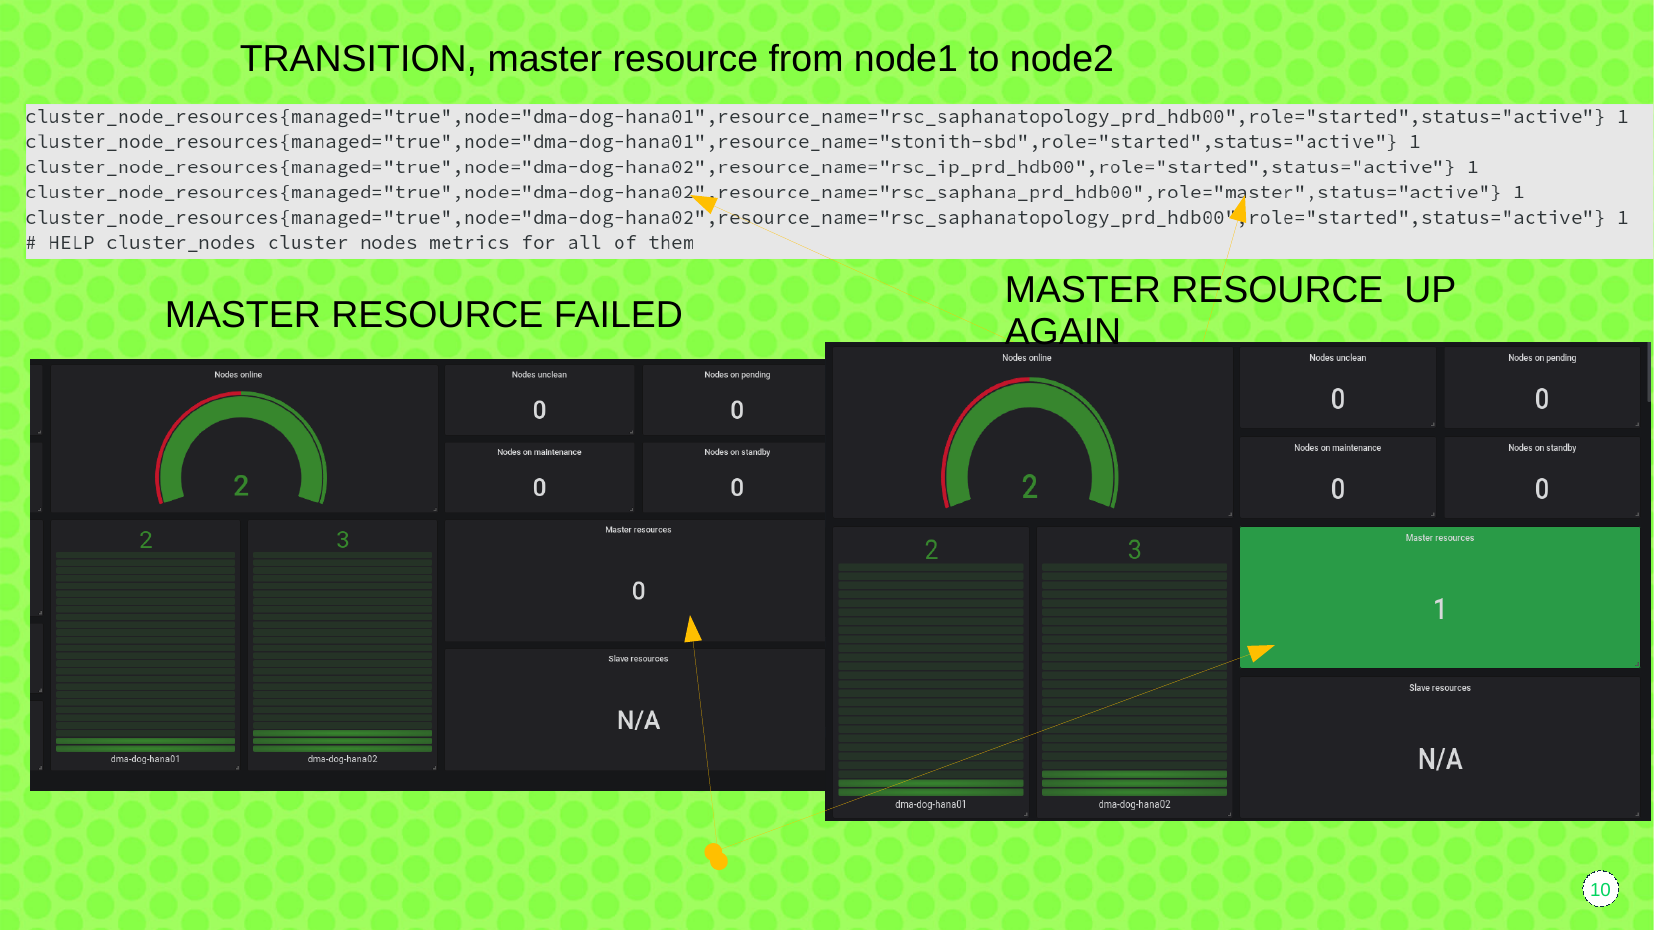

TRANSITION, master resource from node1 to node2
MASTER RESOURCE UP AGAIN
MASTER RESOURCE FAILED
10